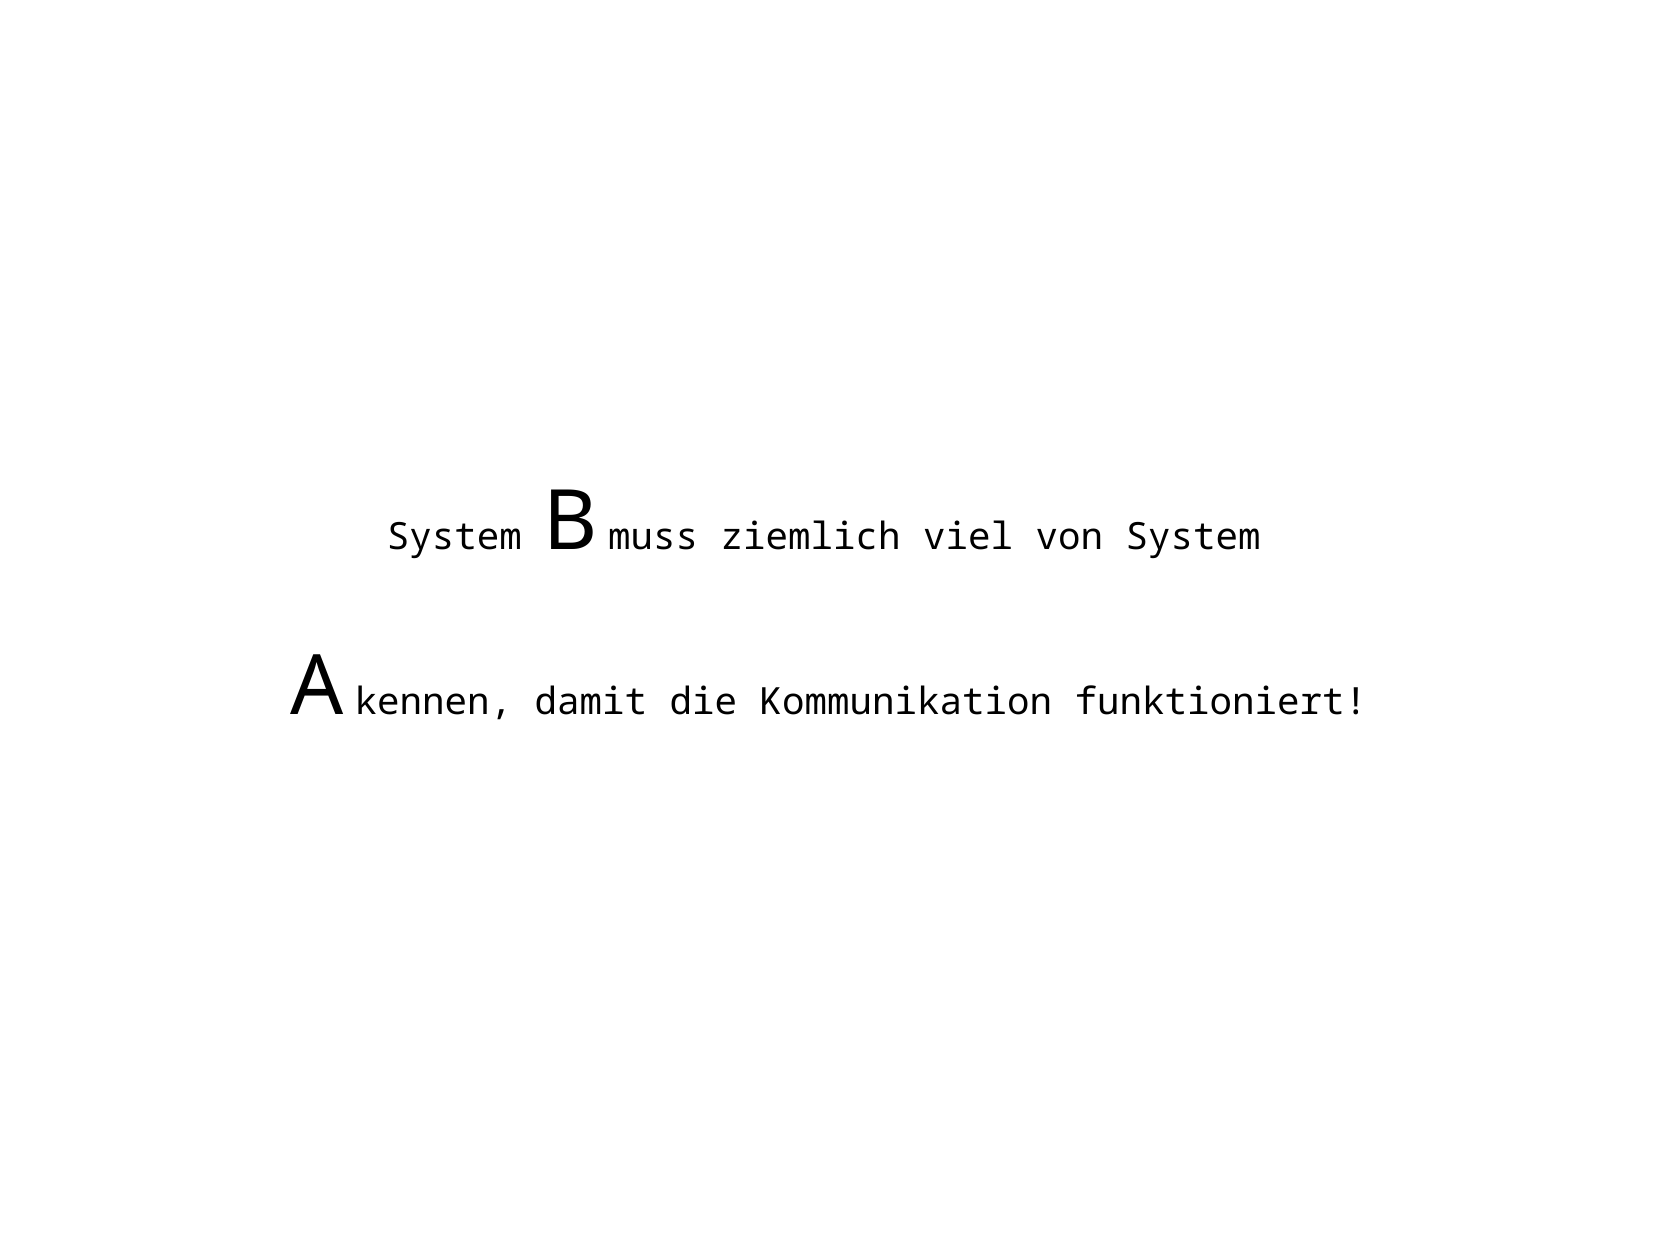

System B muss ziemlich viel von System
 A kennen, damit die Kommunikation funktioniert!